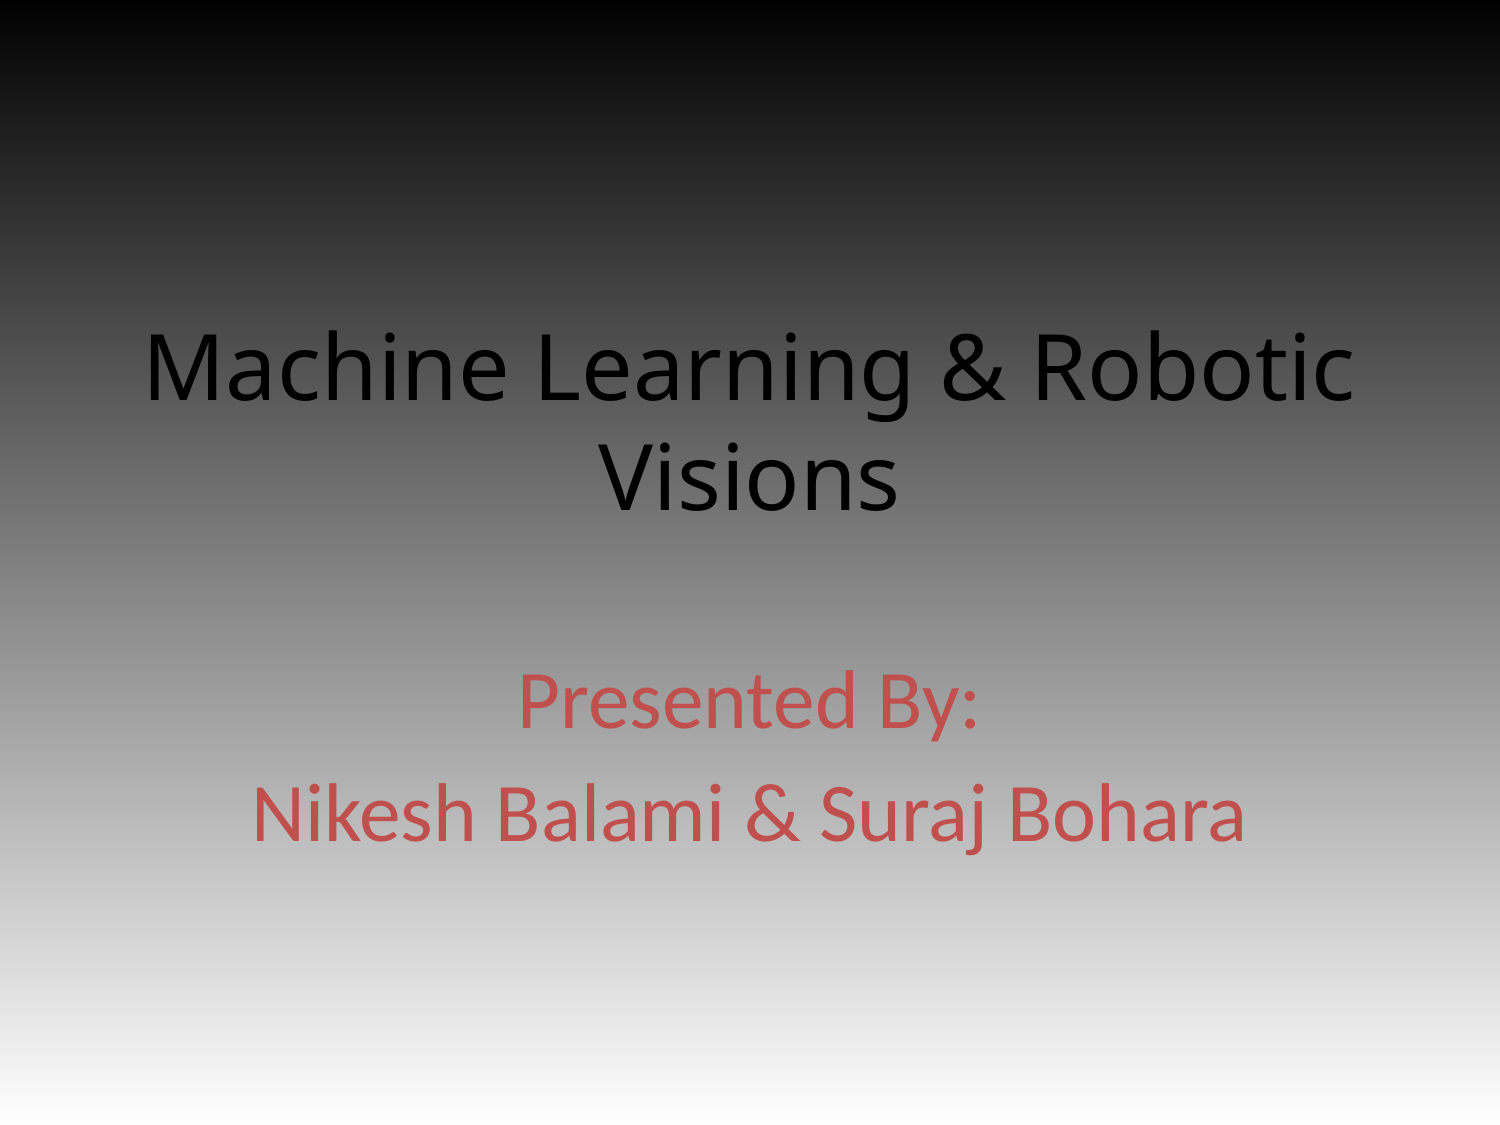

# Machine Learning & Robotic Visions
Presented By:
Nikesh Balami & Suraj Bohara